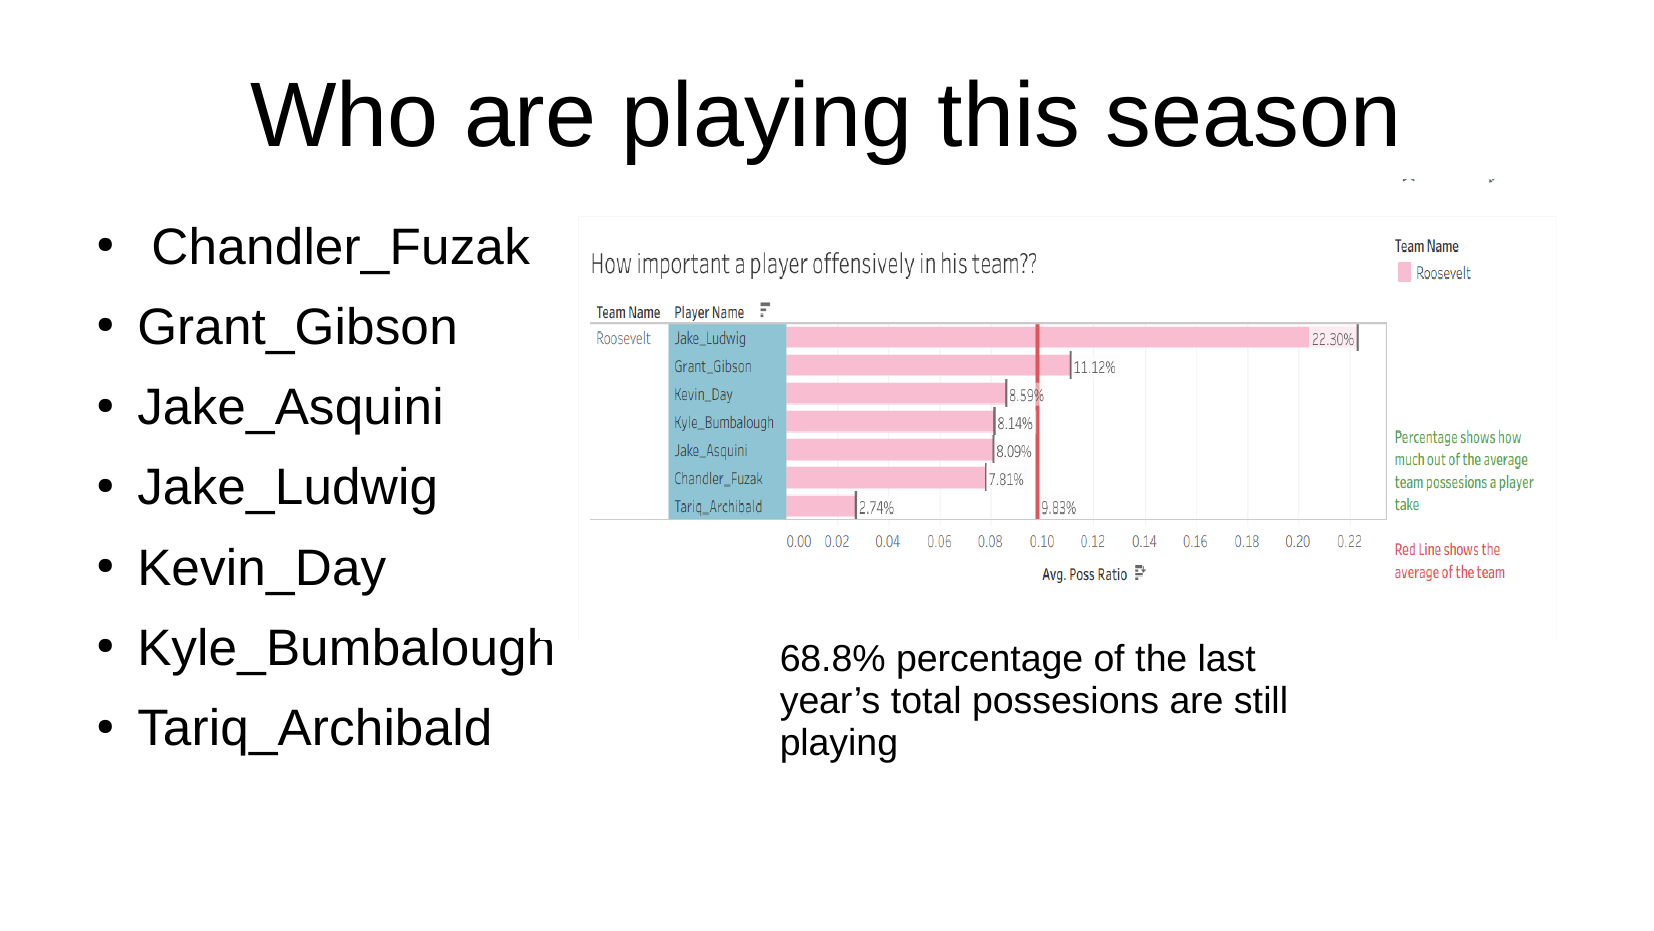

# Who are playing this season
 Chandler_Fuzak
Grant_Gibson
Jake_Asquini
Jake_Ludwig
Kevin_Day
Kyle_Bumbalough
Tariq_Archibald
68.8% percentage of the last year’s total possesions are still playing